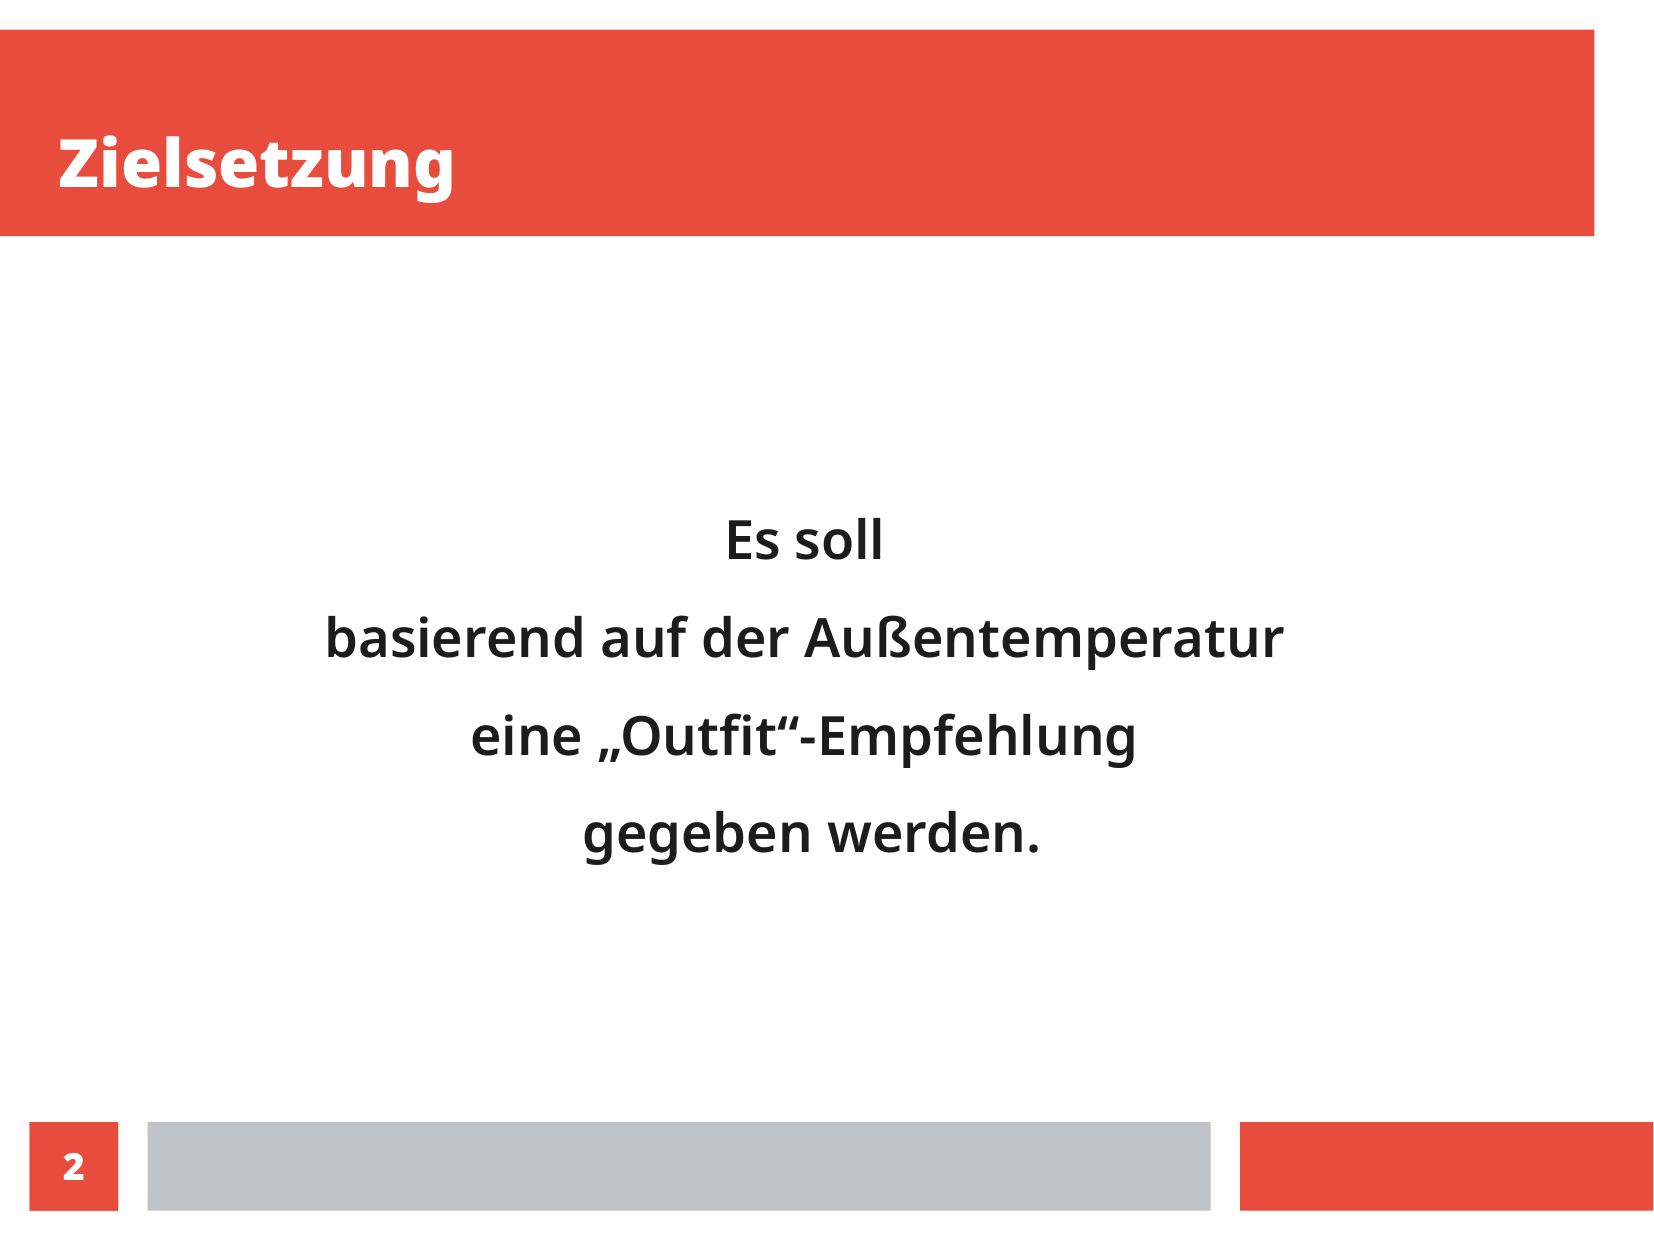

# Zielsetzung
Es soll
basierend auf der Außentemperatur
eine „Outfit“-Empfehlung
gegeben werden.
2